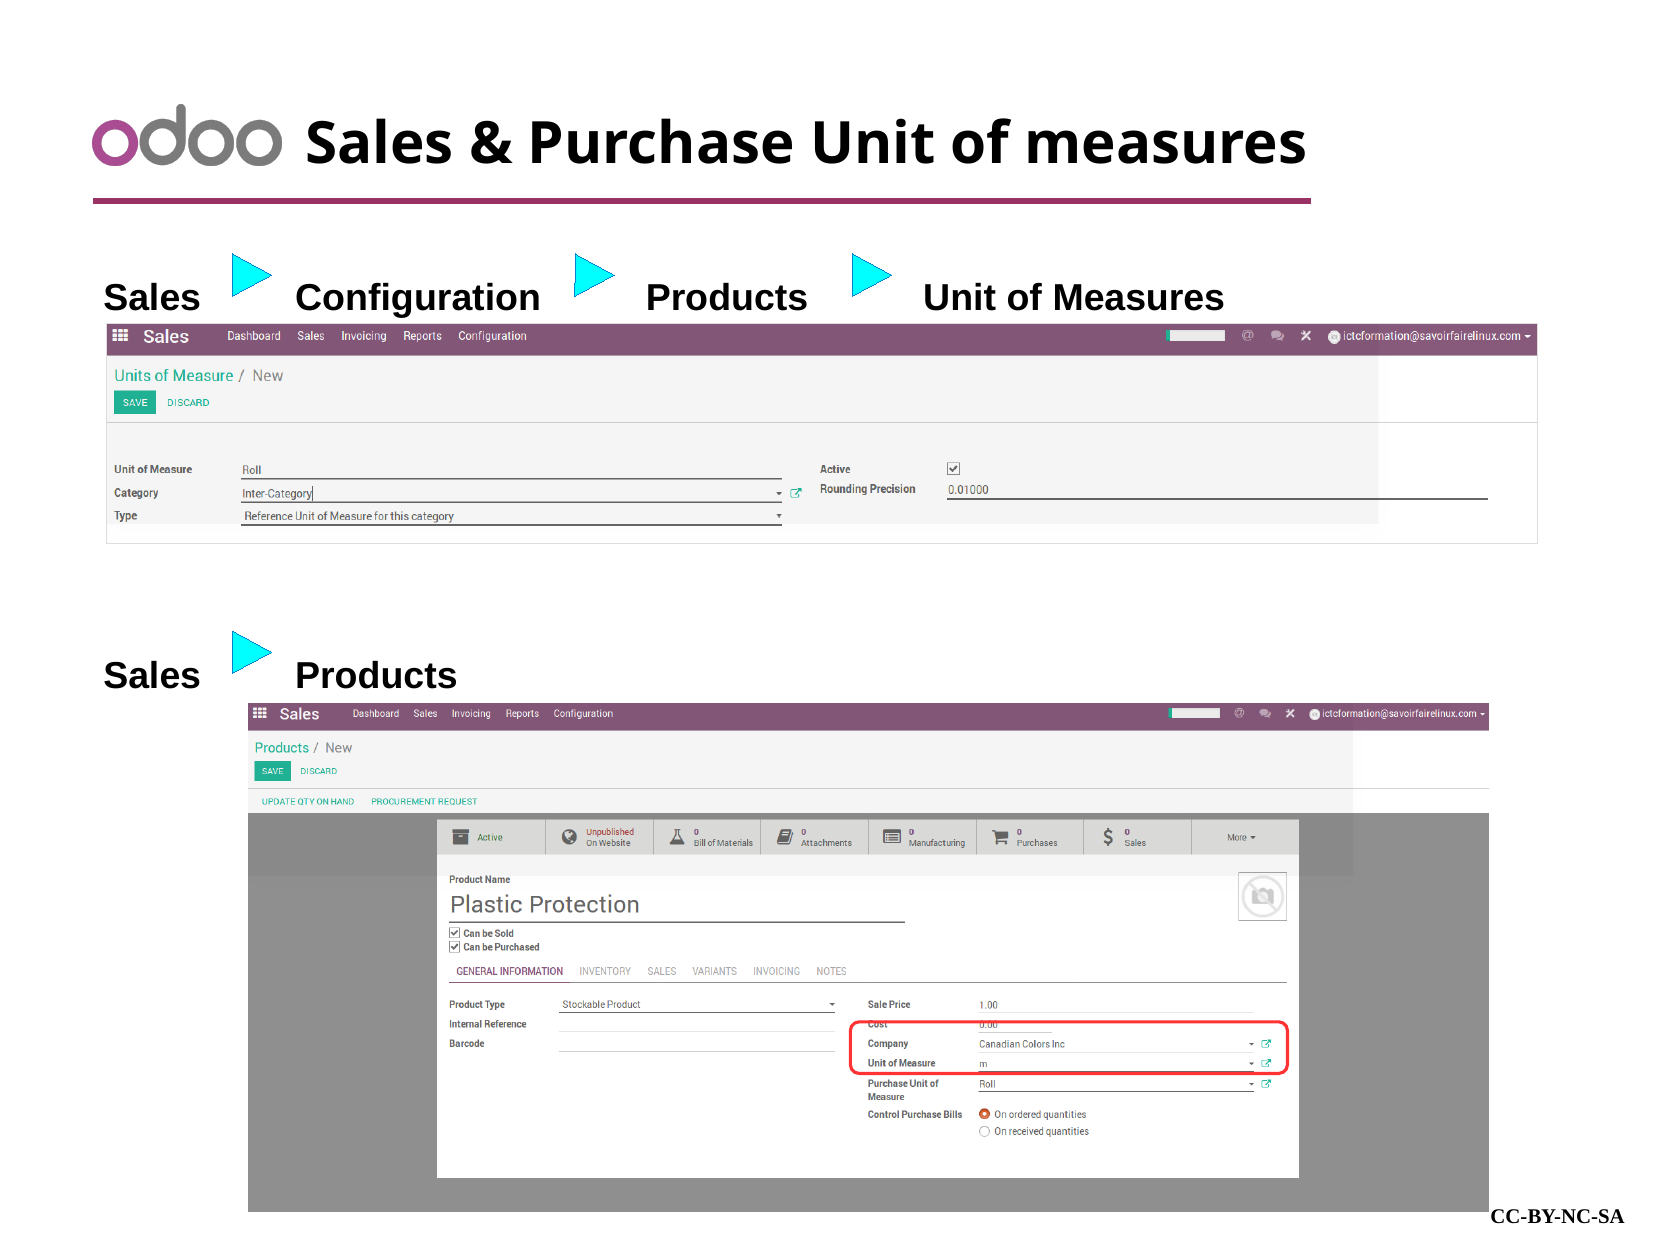

# Sales & Purchase Unit of measures
Sales Configuration Products Unit of Measures
Sales Products